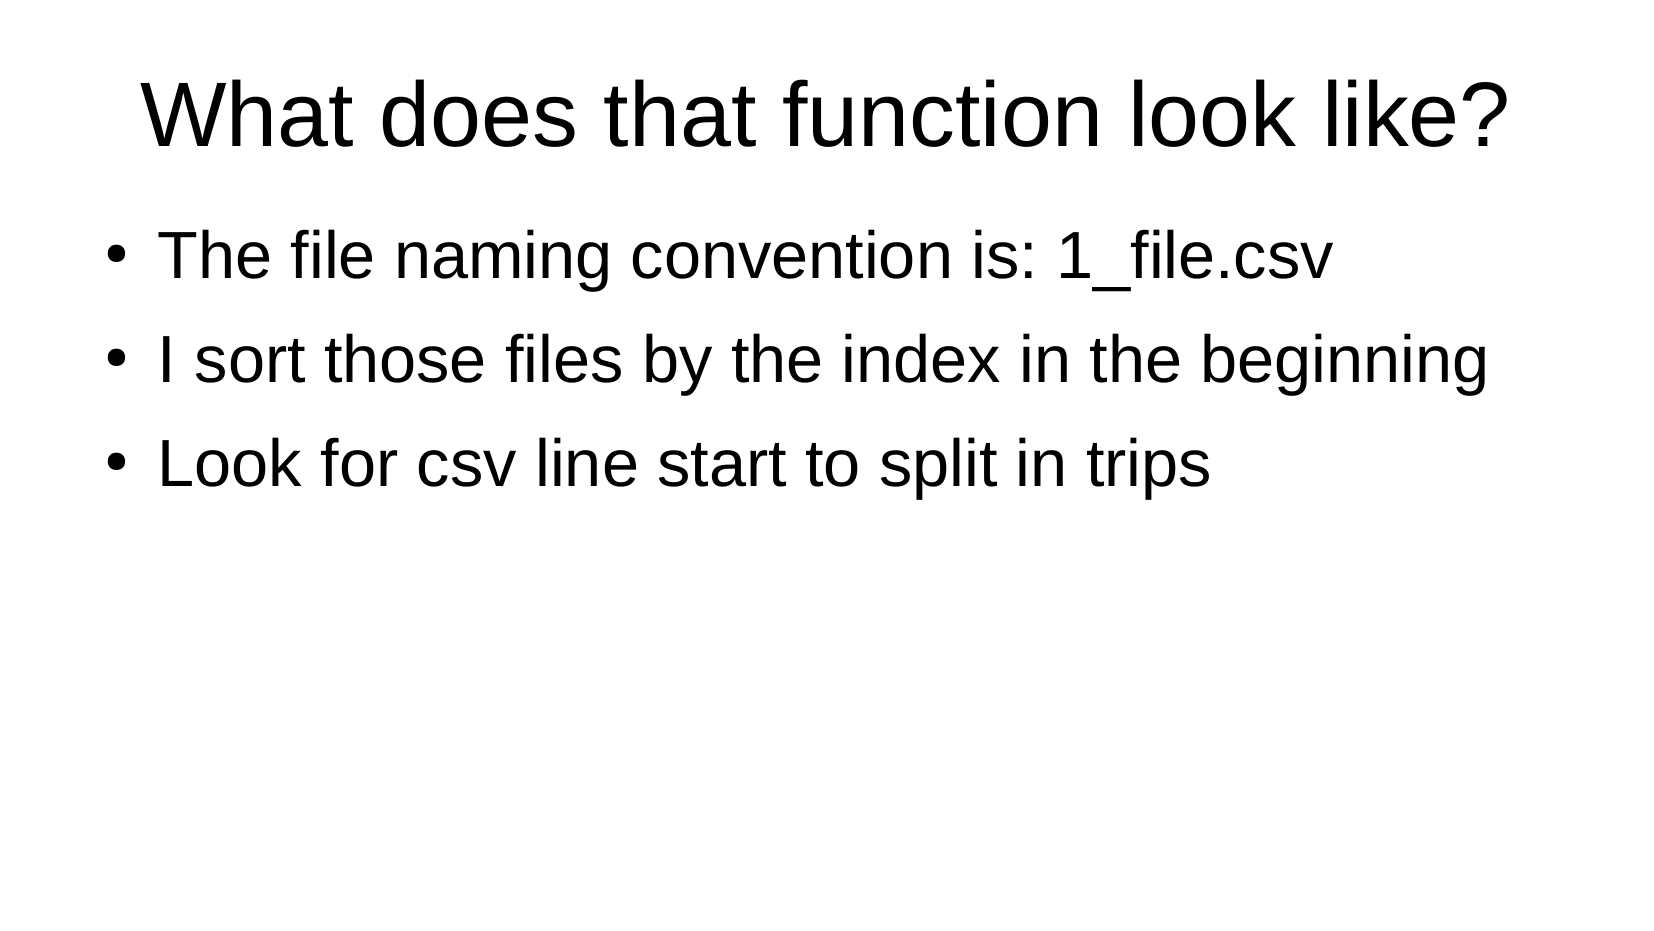

# What does that function look like?
The file naming convention is: 1_file.csv
I sort those files by the index in the beginning
Look for csv line start to split in trips